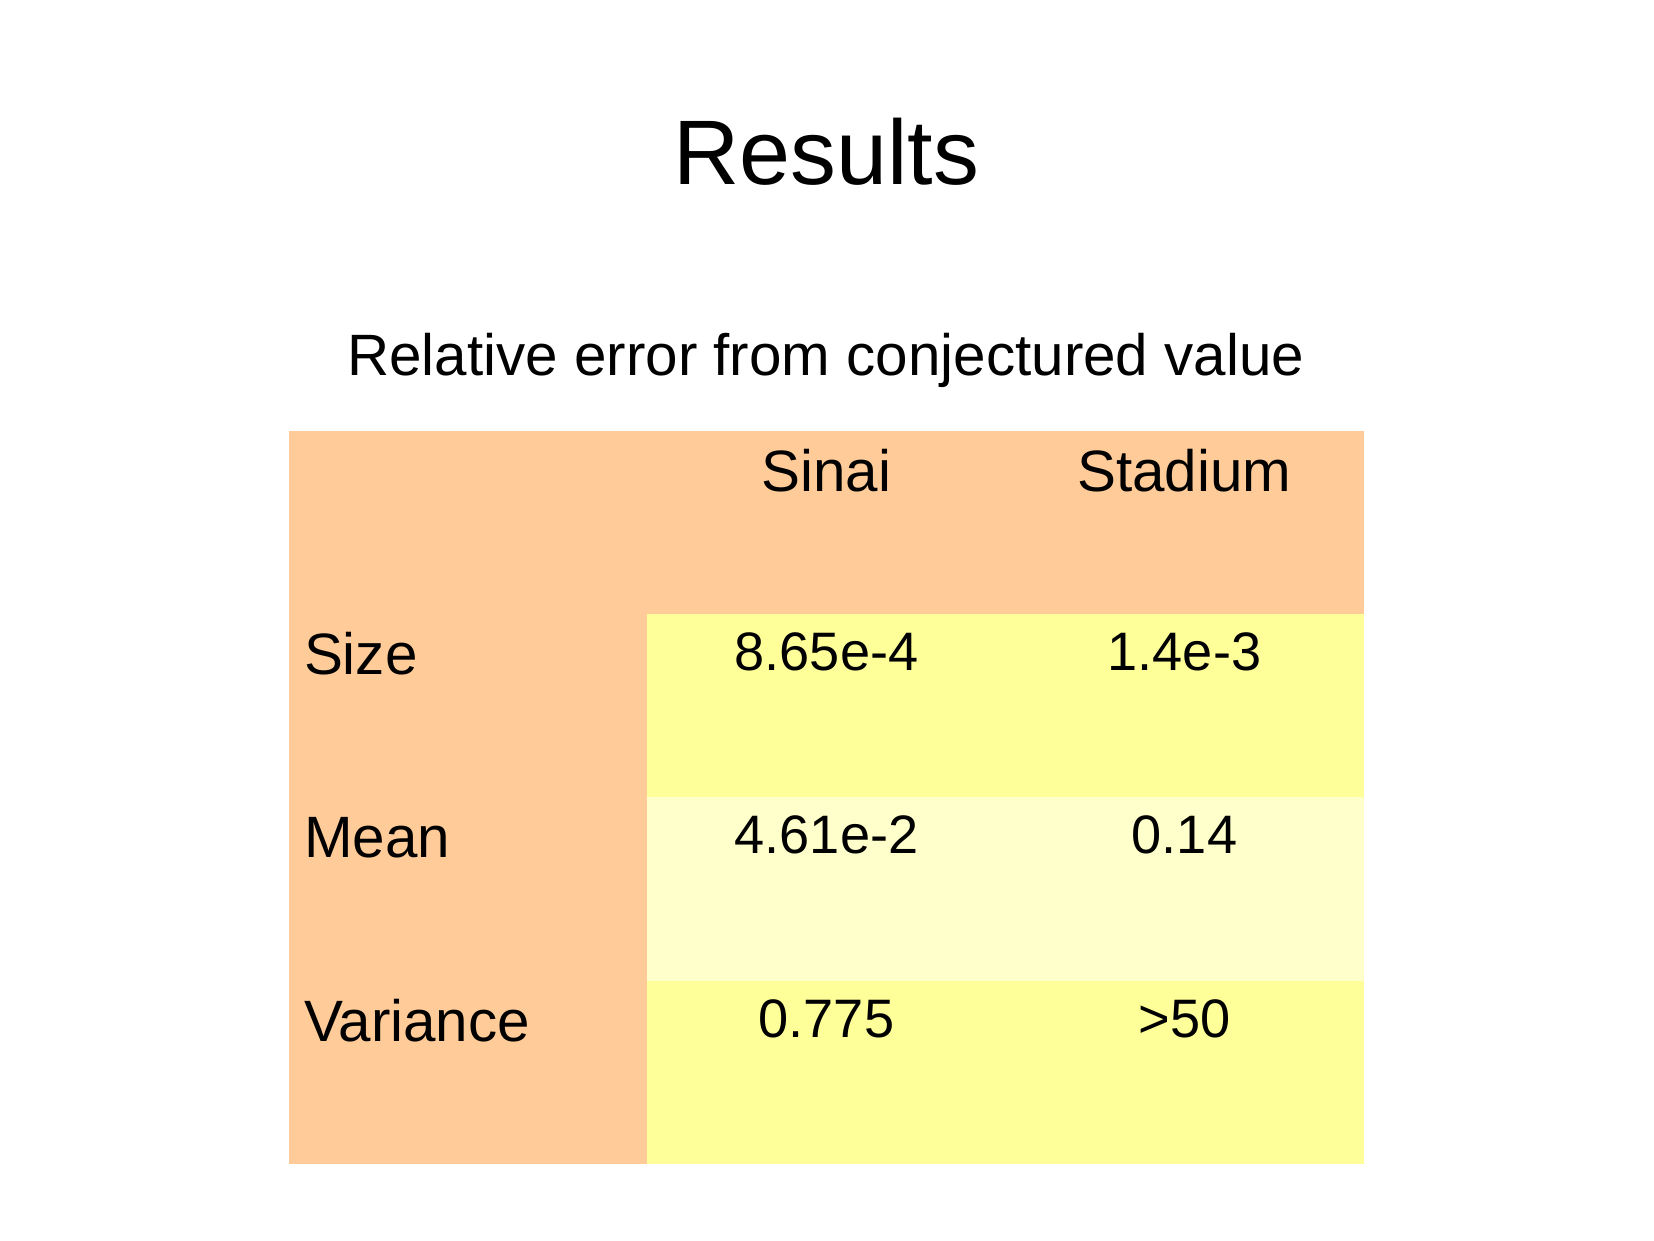

# Results
Relative error from conjectured value
| | Sinai | Stadium |
| --- | --- | --- |
| Size | 8.65e-4 | 1.4e-3 |
| Mean | 4.61e-2 | 0.14 |
| Variance | 0.775 | >50 |